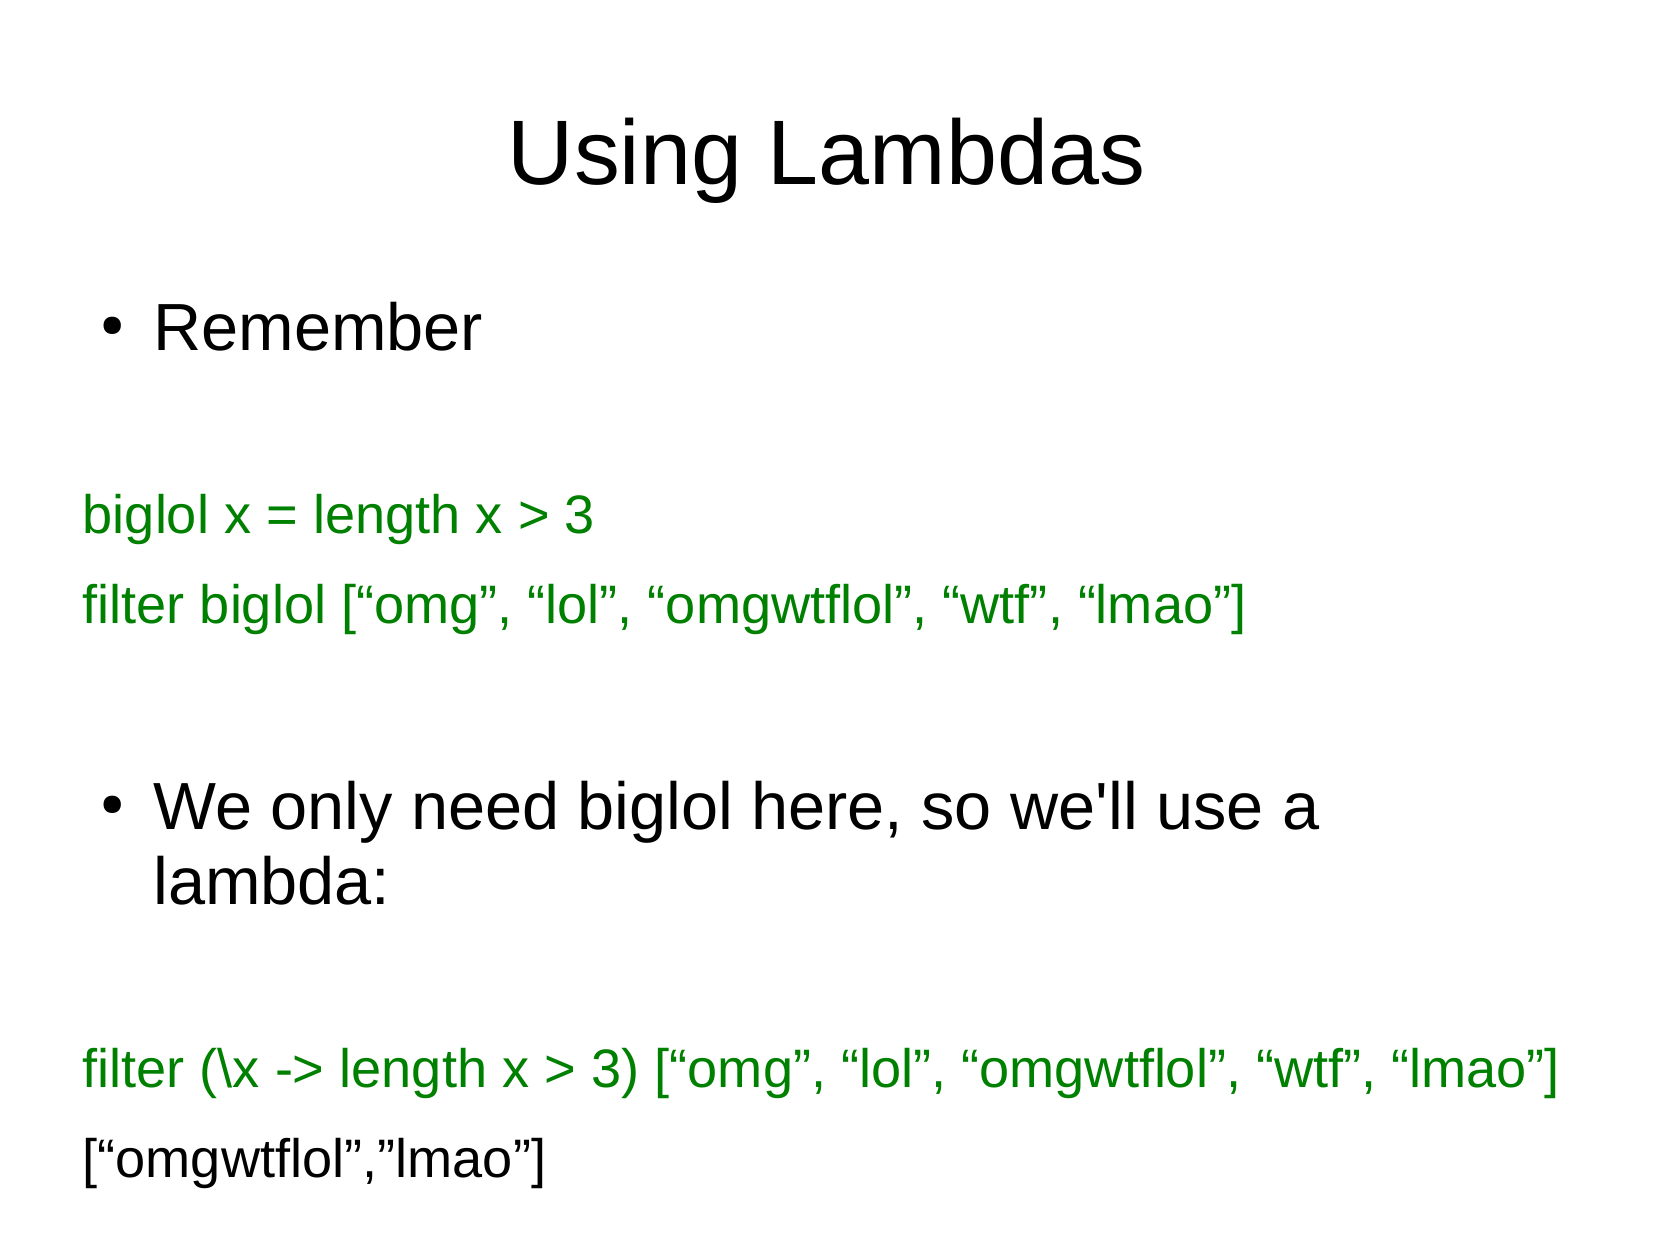

# Using Lambdas
Remember
biglol x = length x > 3
filter biglol [“omg”, “lol”, “omgwtflol”, “wtf”, “lmao”]
We only need biglol here, so we'll use a lambda:
filter (\x -> length x > 3) [“omg”, “lol”, “omgwtflol”, “wtf”, “lmao”]
[“omgwtflol”,”lmao”]